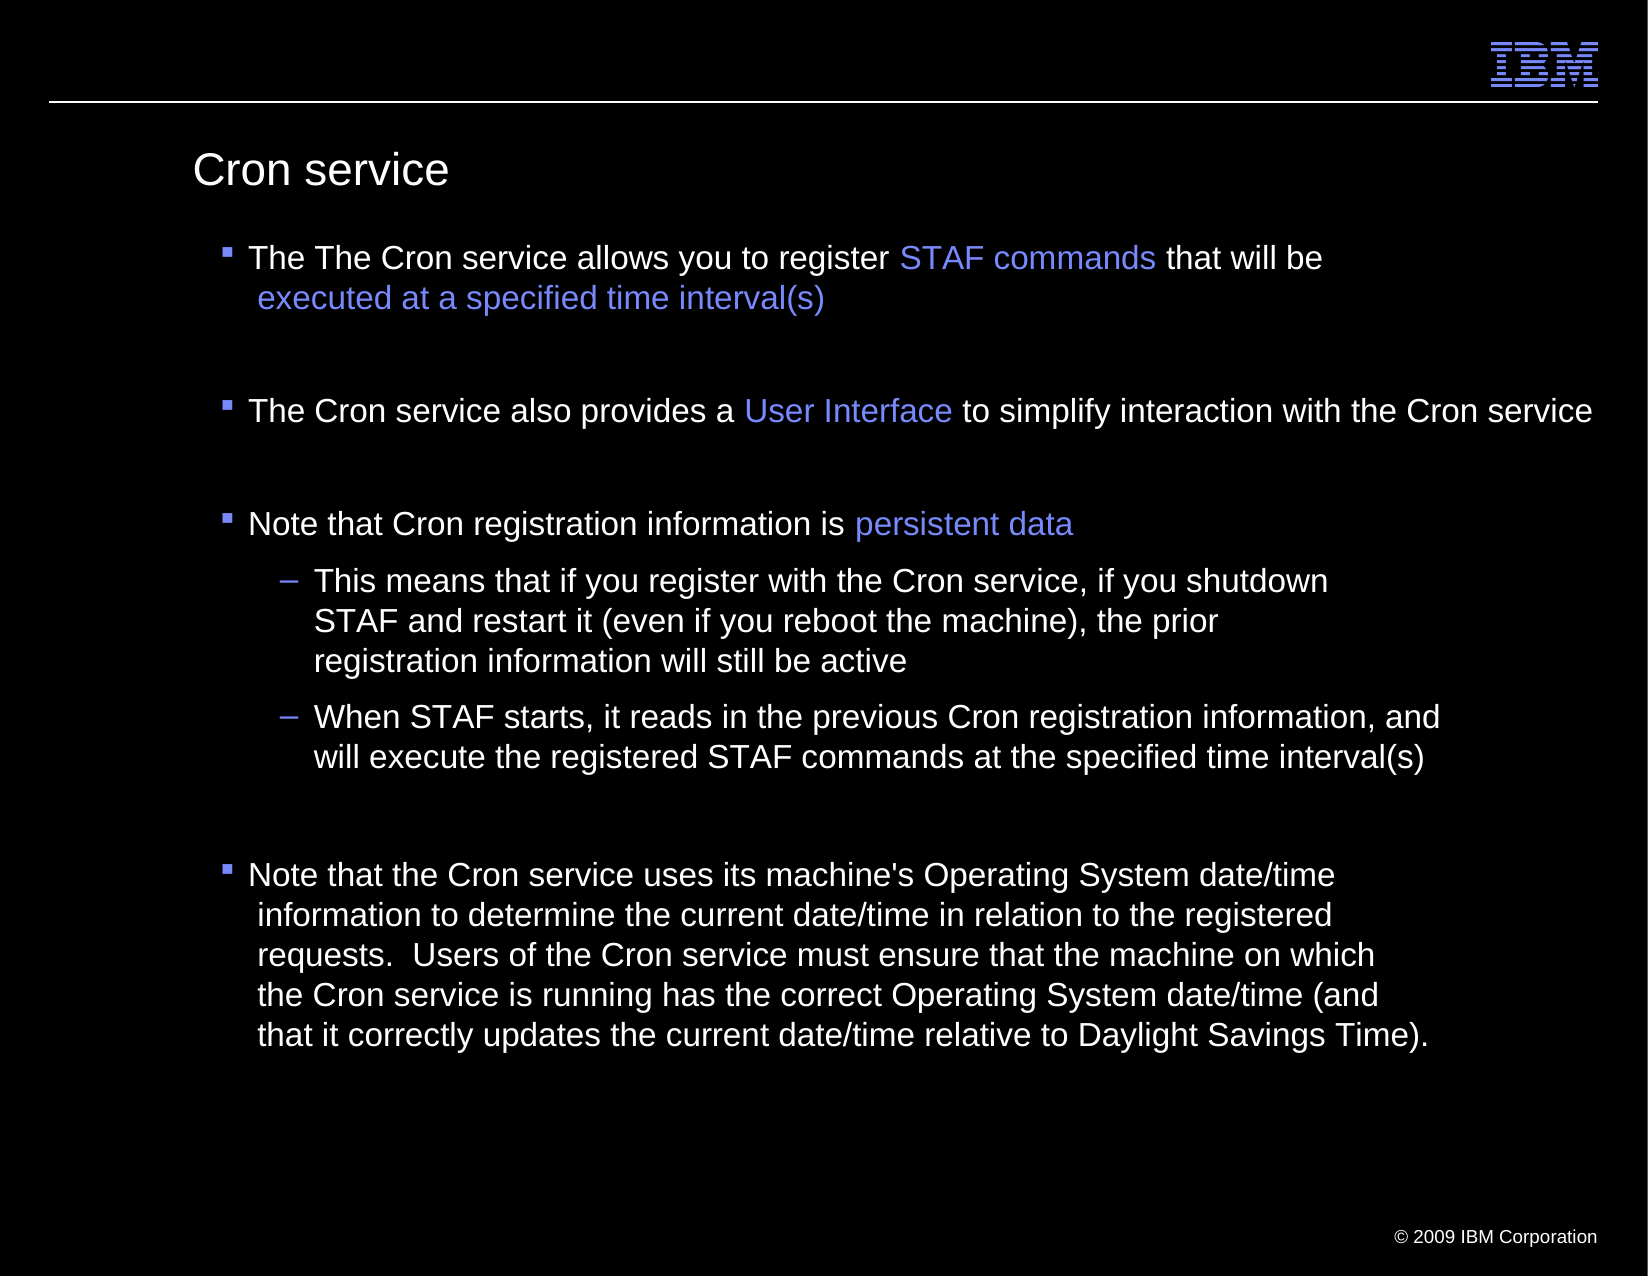

# Cron service
The The Cron service allows you to register STAF commands that will be
 executed at a specified time interval(s)
The Cron service also provides a User Interface to simplify interaction with the Cron service
Note that Cron registration information is persistent data
This means that if you register with the Cron service, if you shutdown
STAF and restart it (even if you reboot the machine), the prior
registration information will still be active
When STAF starts, it reads in the previous Cron registration information, and
will execute the registered STAF commands at the specified time interval(s)
Note that the Cron service uses its machine's Operating System date/time
 information to determine the current date/time in relation to the registered
 requests. Users of the Cron service must ensure that the machine on which
 the Cron service is running has the correct Operating System date/time (and
 that it correctly updates the current date/time relative to Daylight Savings Time).